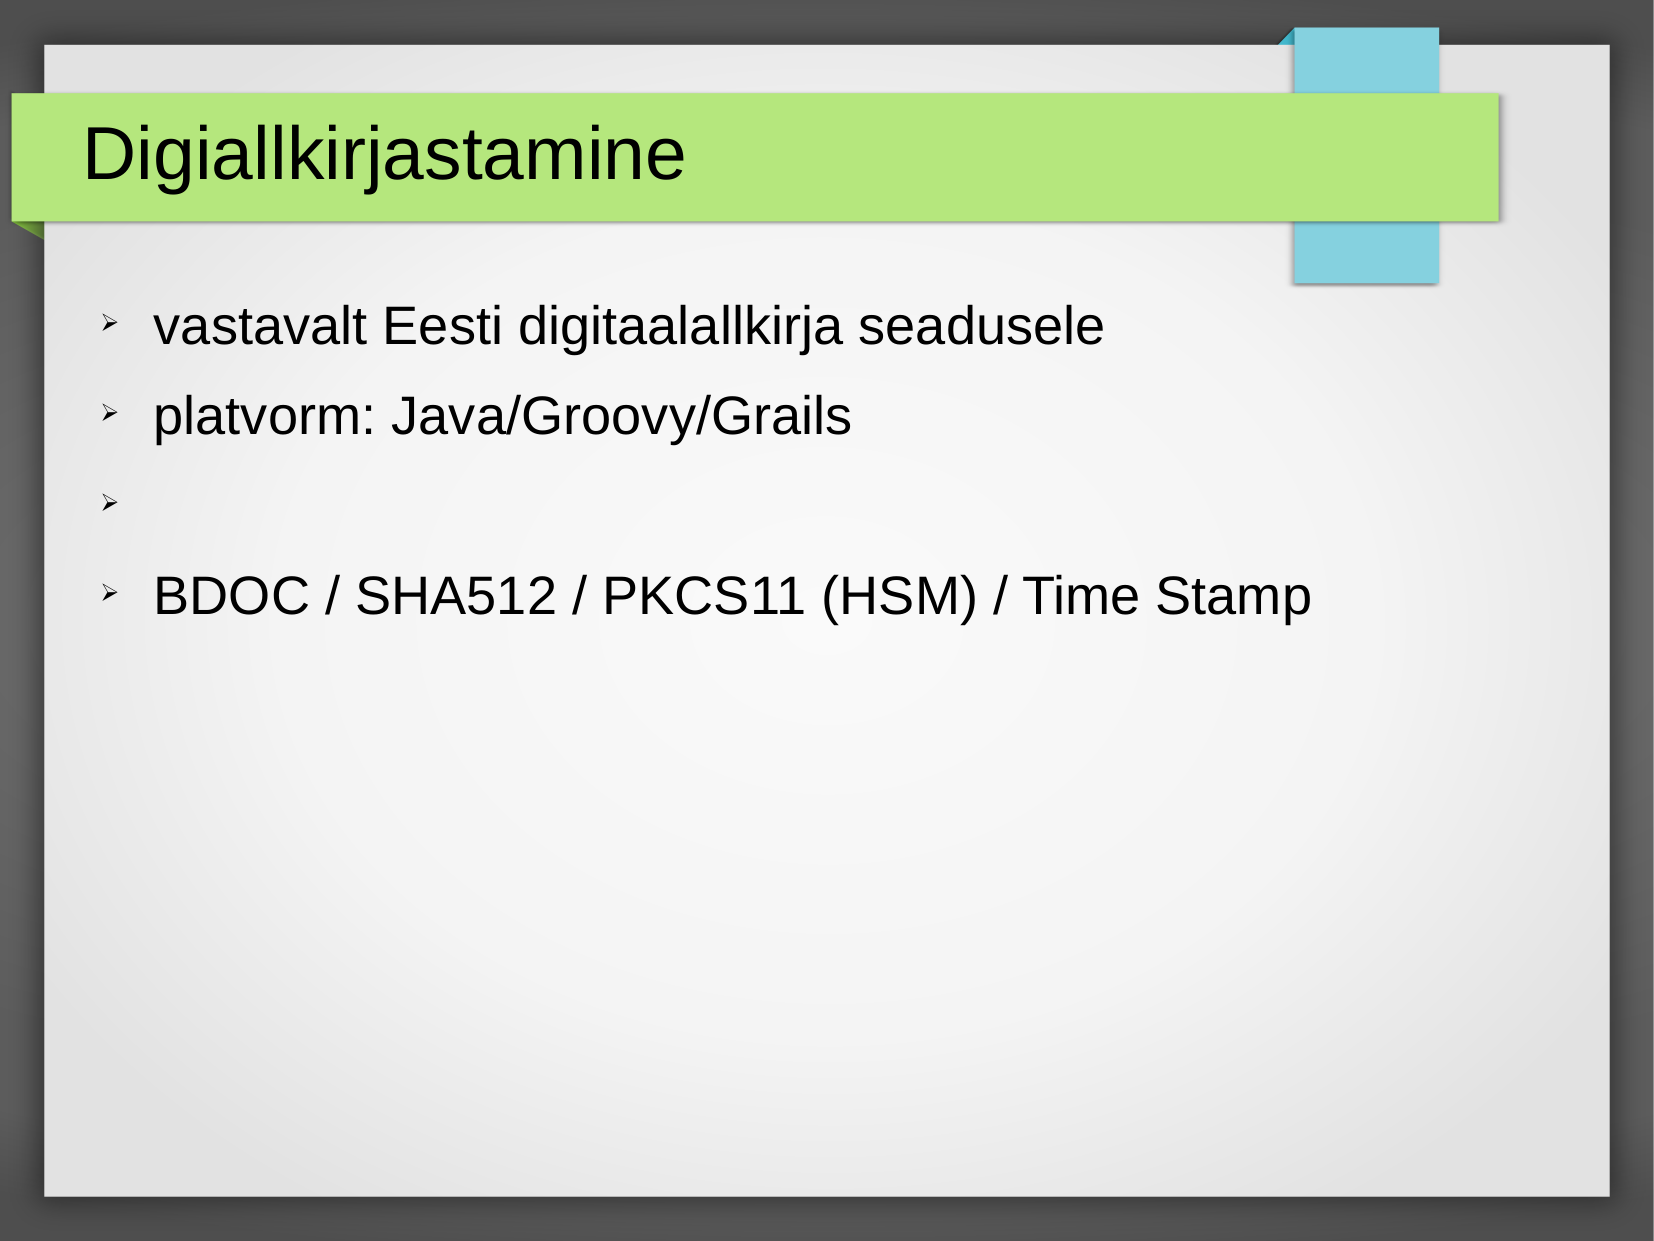

# Digiallkirjastamine
vastavalt Eesti digitaalallkirja seadusele
platvorm: Java/Groovy/Grails
BDOC / SHA512 / PKCS11 (HSM) / Time Stamp